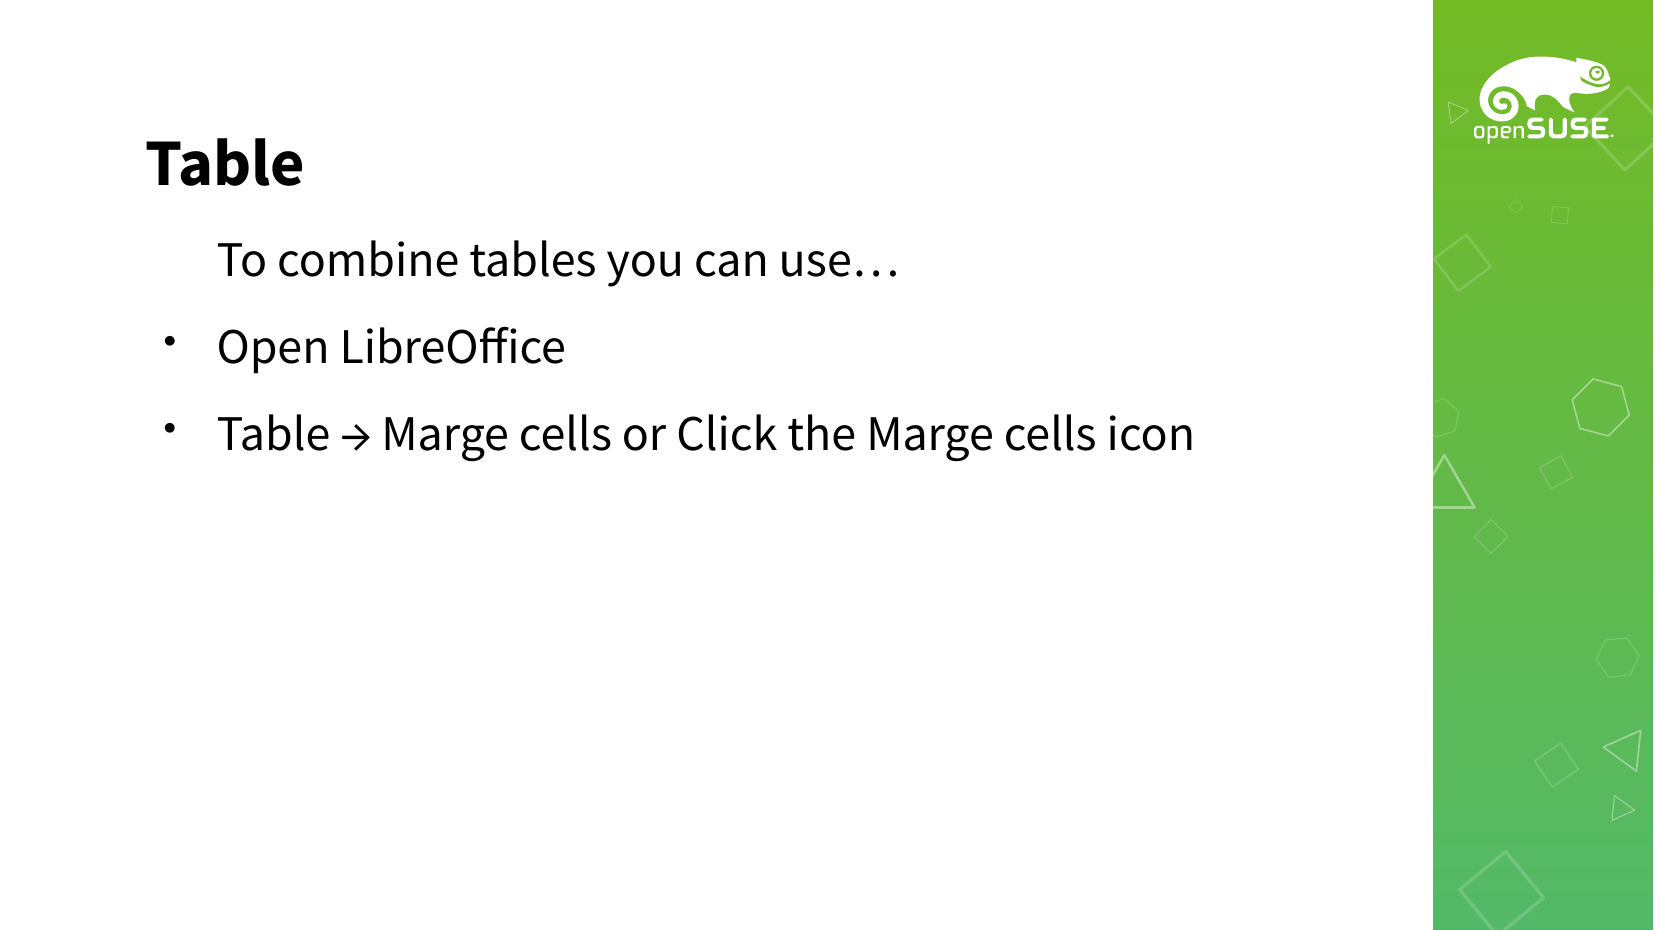

# Table
To combine tables you can use…
Open LibreOffice
Table → Marge cells or Click the Marge cells icon